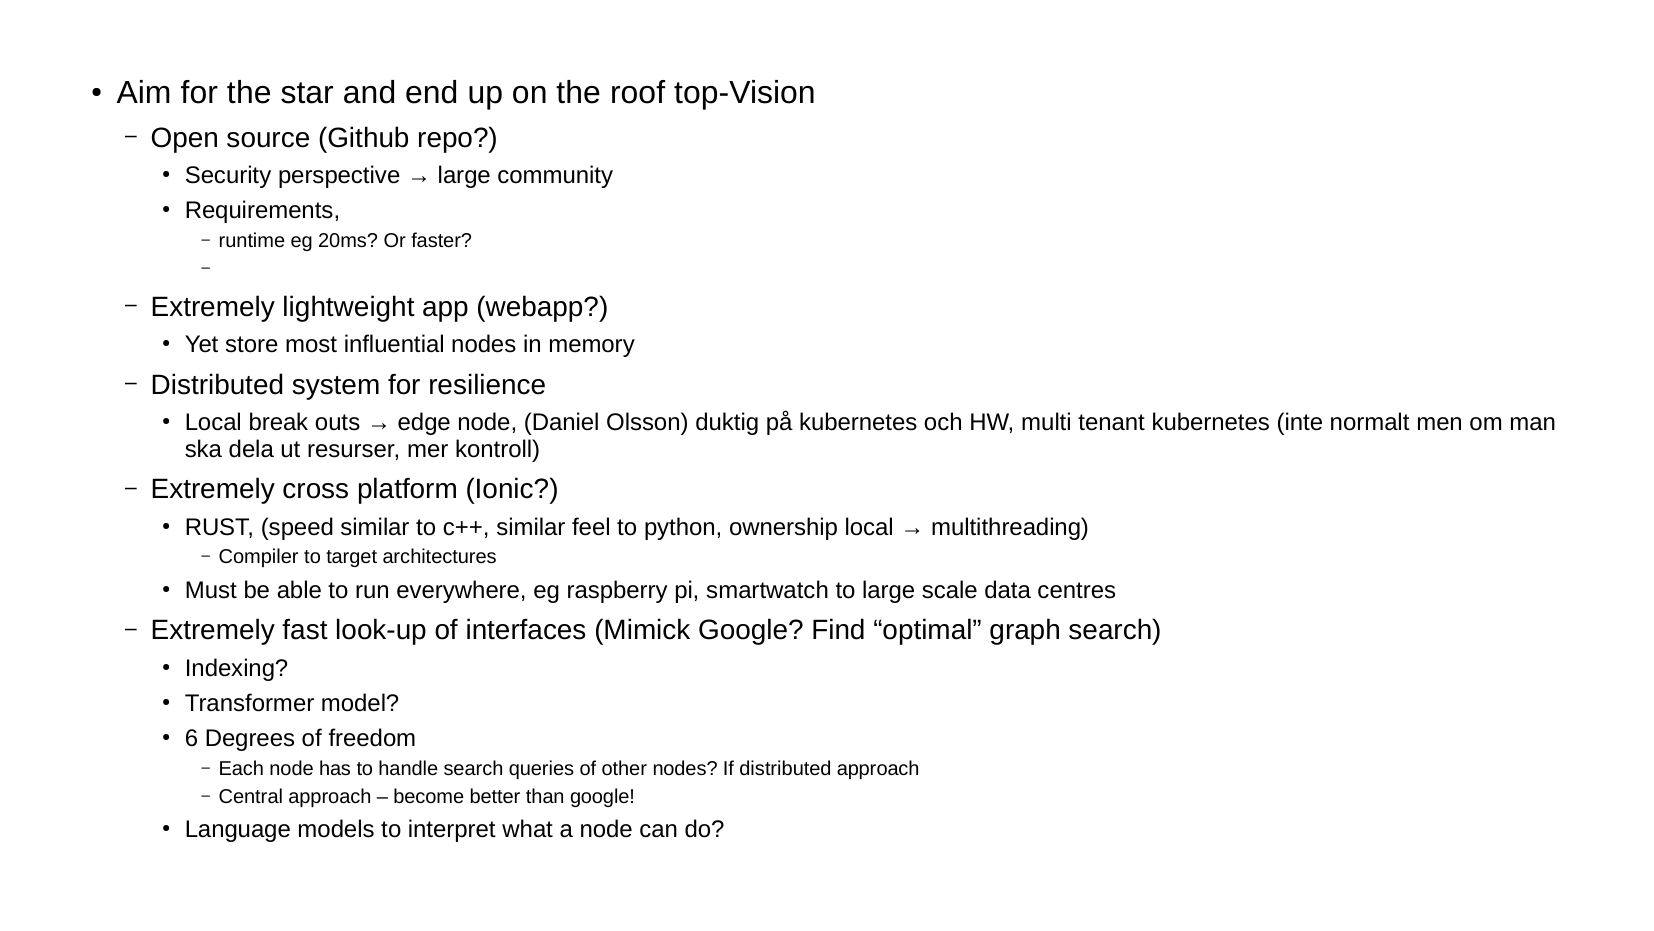

# Aim for the star and end up on the roof top-Vision
Open source (Github repo?)
Security perspective → large community
Requirements,
runtime eg 20ms? Or faster?
Extremely lightweight app (webapp?)
Yet store most influential nodes in memory
Distributed system for resilience
Local break outs → edge node, (Daniel Olsson) duktig på kubernetes och HW, multi tenant kubernetes (inte normalt men om man ska dela ut resurser, mer kontroll)
Extremely cross platform (Ionic?)
RUST, (speed similar to c++, similar feel to python, ownership local → multithreading)
Compiler to target architectures
Must be able to run everywhere, eg raspberry pi, smartwatch to large scale data centres
Extremely fast look-up of interfaces (Mimick Google? Find “optimal” graph search)
Indexing?
Transformer model?
6 Degrees of freedom
Each node has to handle search queries of other nodes? If distributed approach
Central approach – become better than google!
Language models to interpret what a node can do?